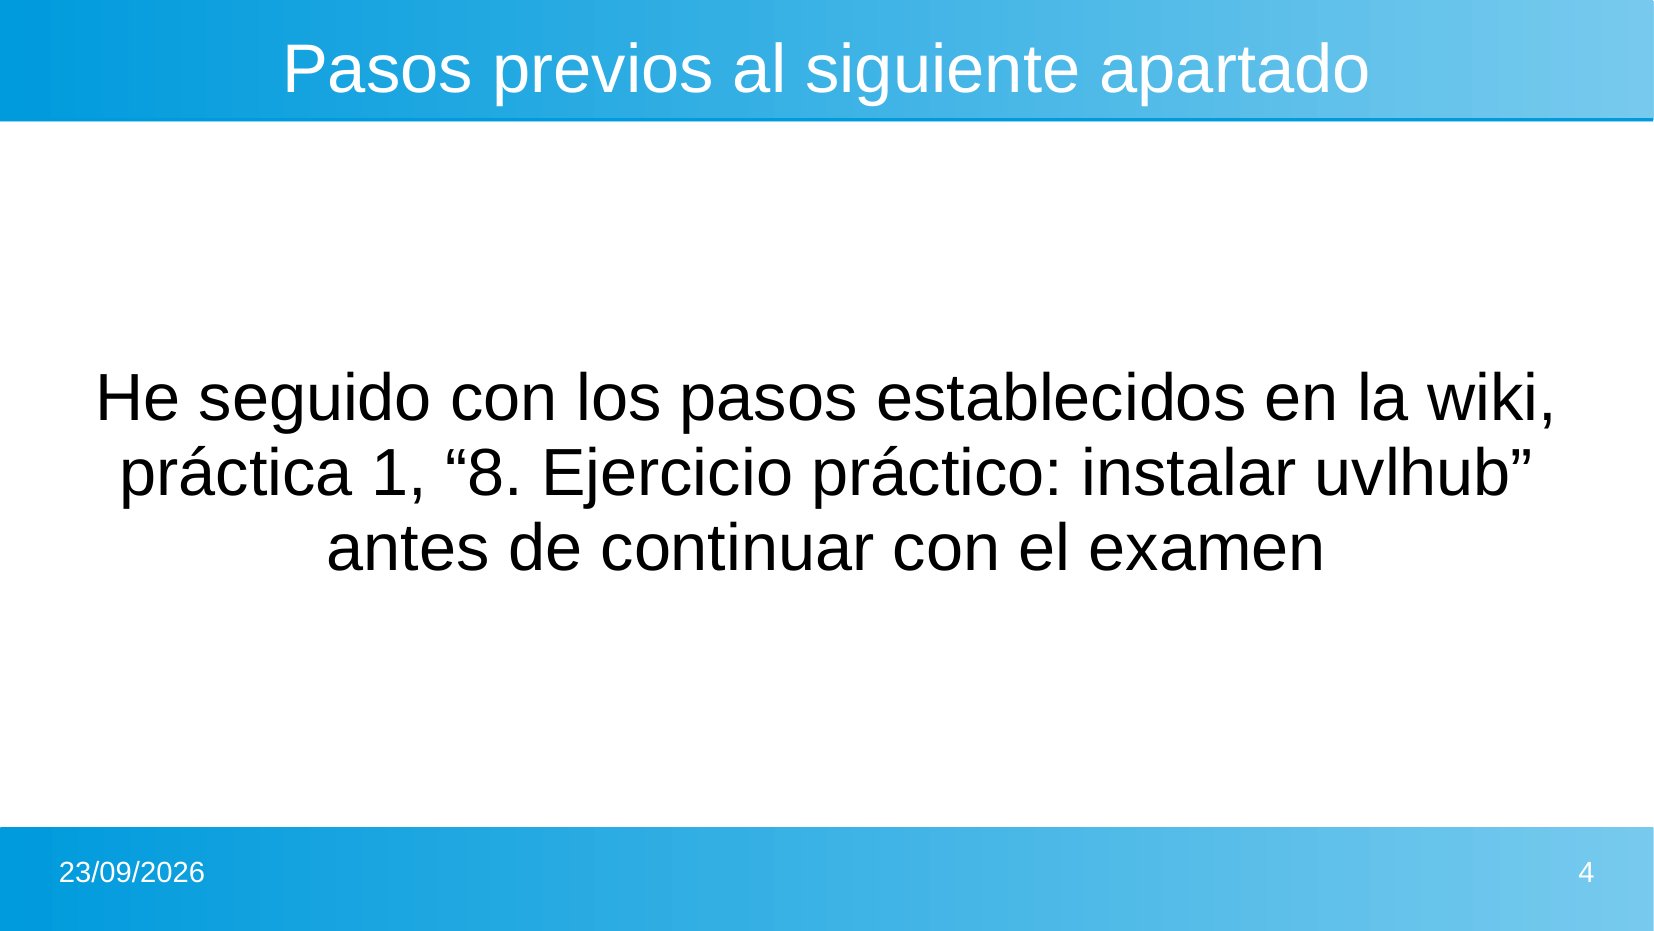

# Pasos previos al siguiente apartado
He seguido con los pasos establecidos en la wiki, práctica 1, “8. Ejercicio práctico: instalar uvlhub” antes de continuar con el examen
4